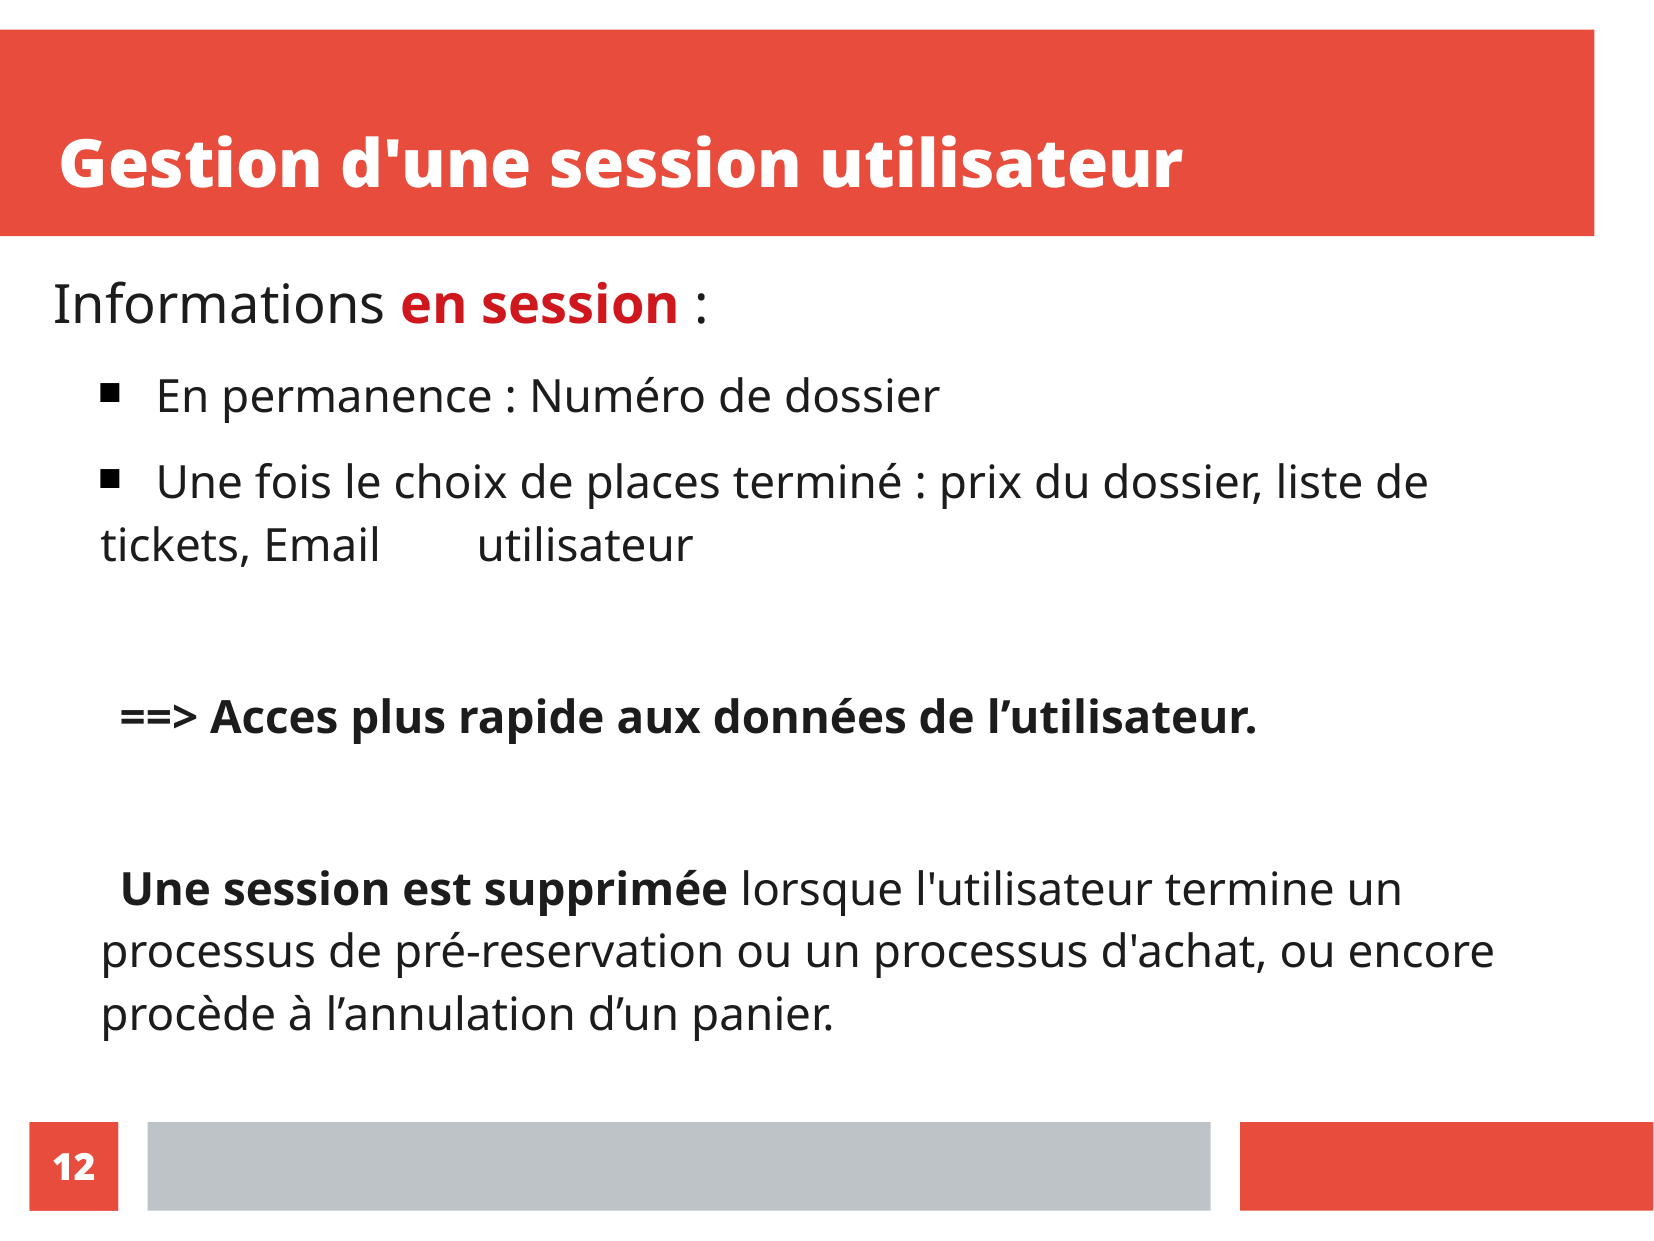

# Gestion d'une session utilisateur
Informations en session :
 En permanence : Numéro de dossier
 Une fois le choix de places terminé : prix du dossier, liste de tickets, Email utilisateur
==> Acces plus rapide aux données de l’utilisateur.
Une session est supprimée lorsque l'utilisateur termine un processus de pré-reservation ou un processus d'achat, ou encore procède à l’annulation d’un panier.
12